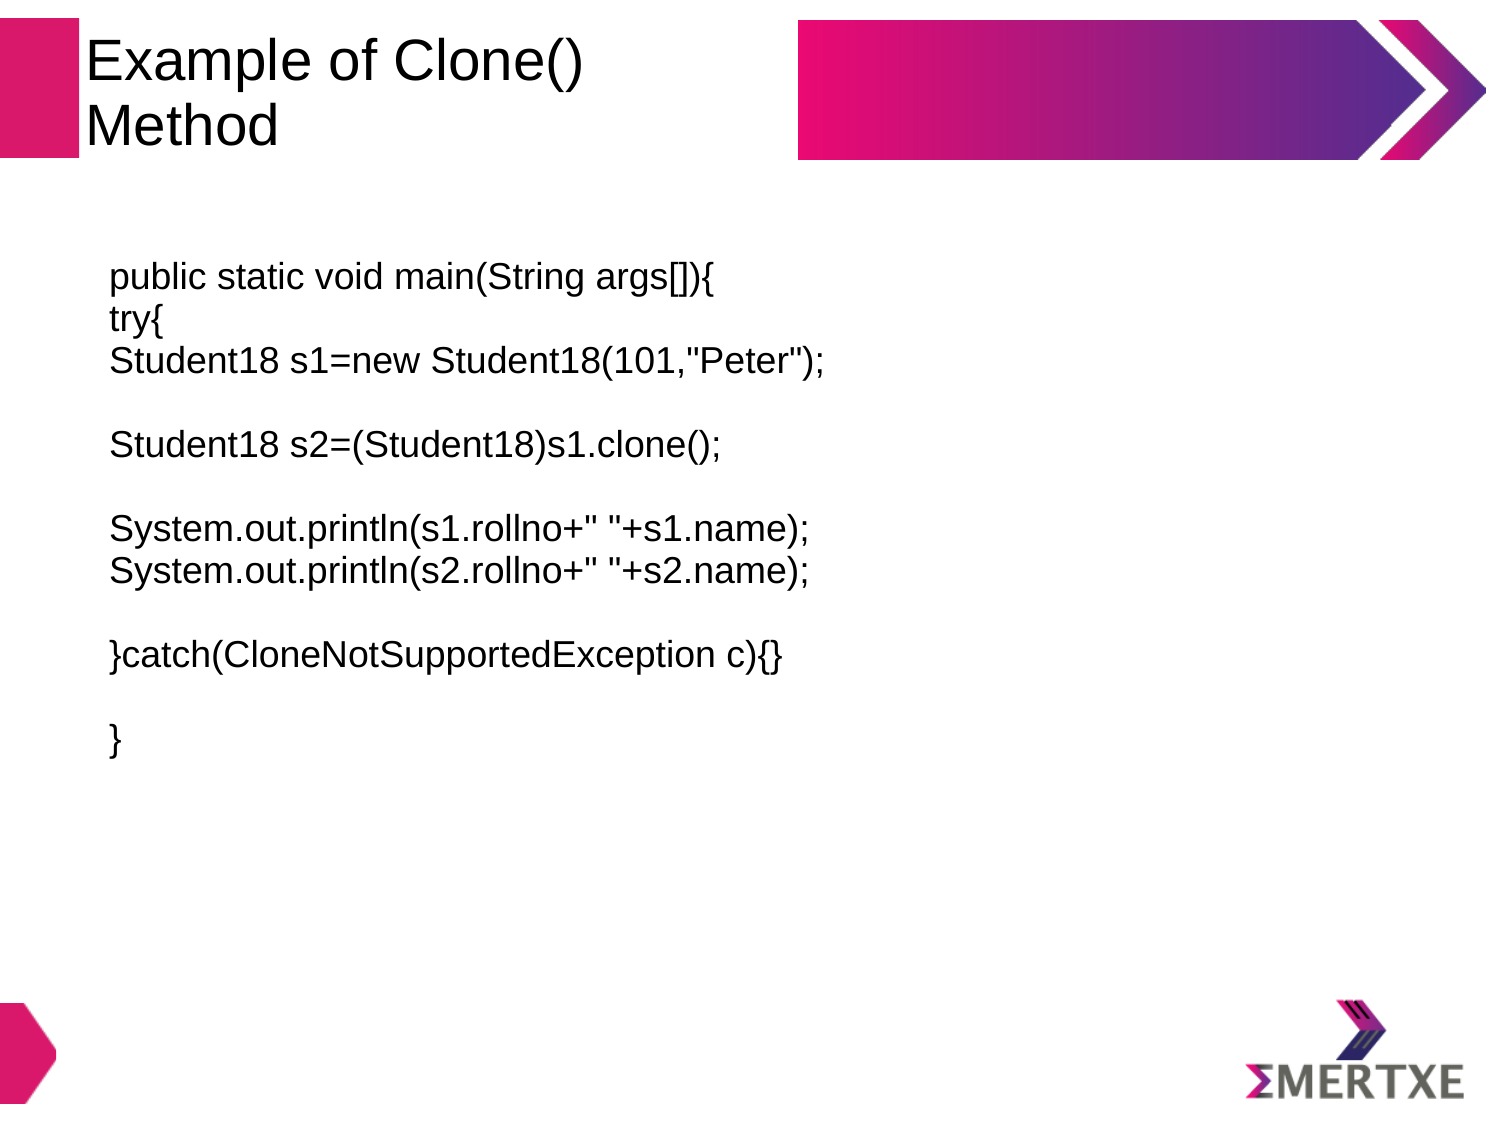

Example of Clone() Method
public static void main(String args[]){
try{
Student18 s1=new Student18(101,"Peter");
Student18 s2=(Student18)s1.clone();
System.out.println(s1.rollno+" "+s1.name);
System.out.println(s2.rollno+" "+s2.name);
}catch(CloneNotSupportedException c){}
}